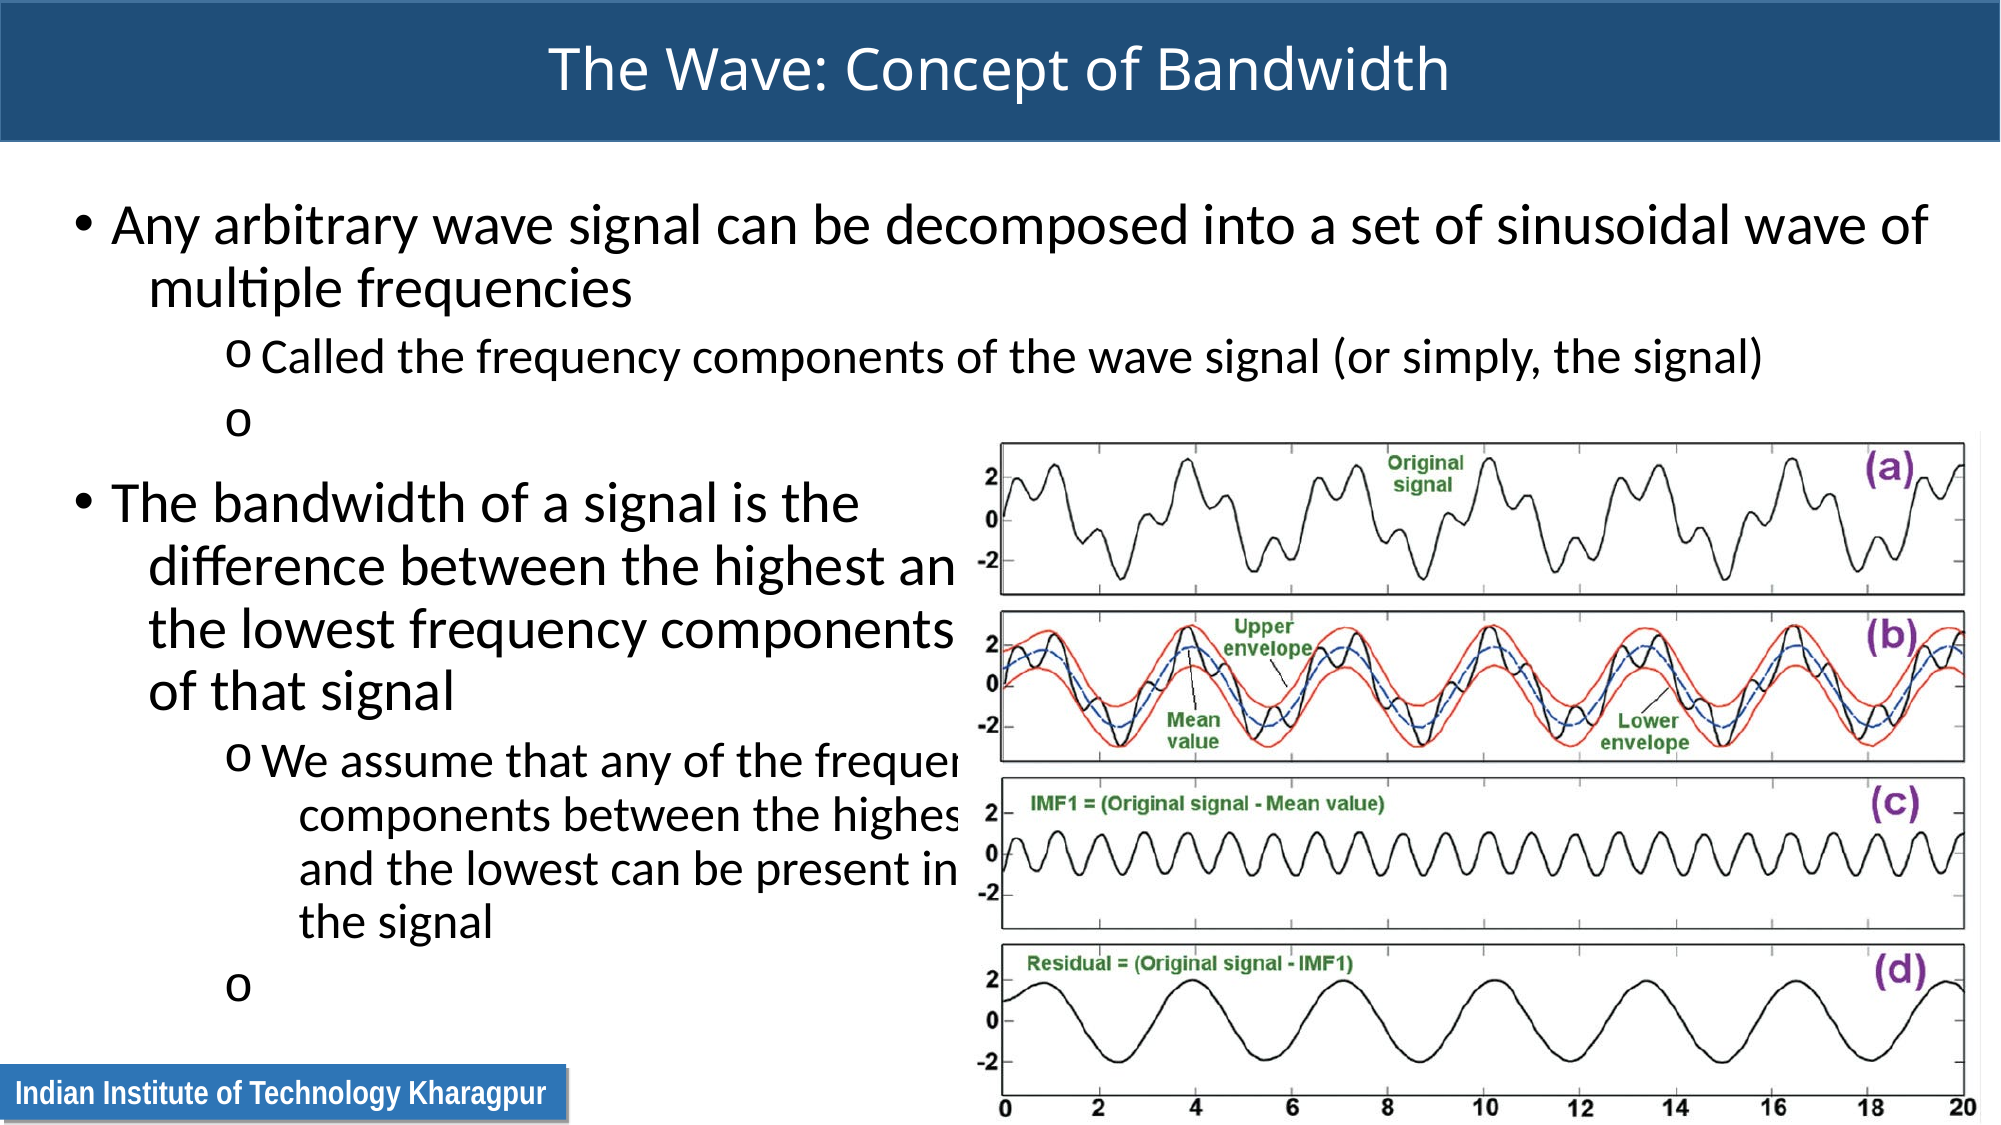

The Wave: Concept of Bandwidth
# Any arbitrary wave signal can be decomposed into a set of sinusoidal wave of multiple frequencies
Called the frequency components of the wave signal (or simply, the signal)
The bandwidth of a signal is the
difference between the highest and
the lowest frequency components
of that signal
We assume that any of the frequency
components between the highest
and the lowest can be present in
the signal